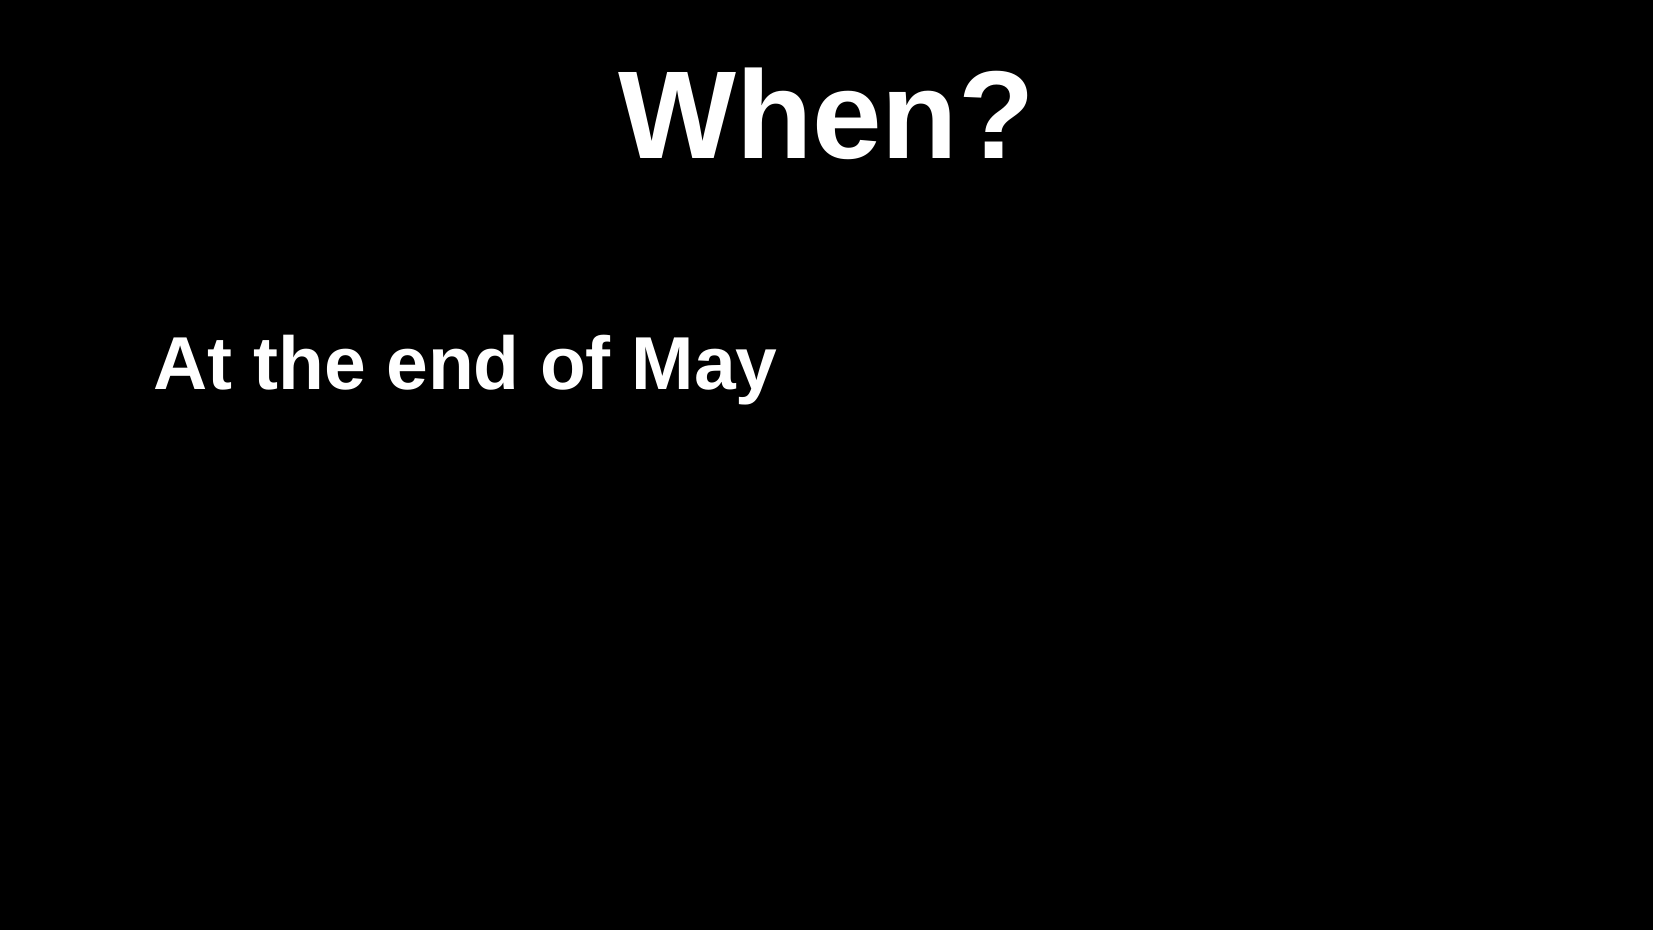

# When?
At the end of May